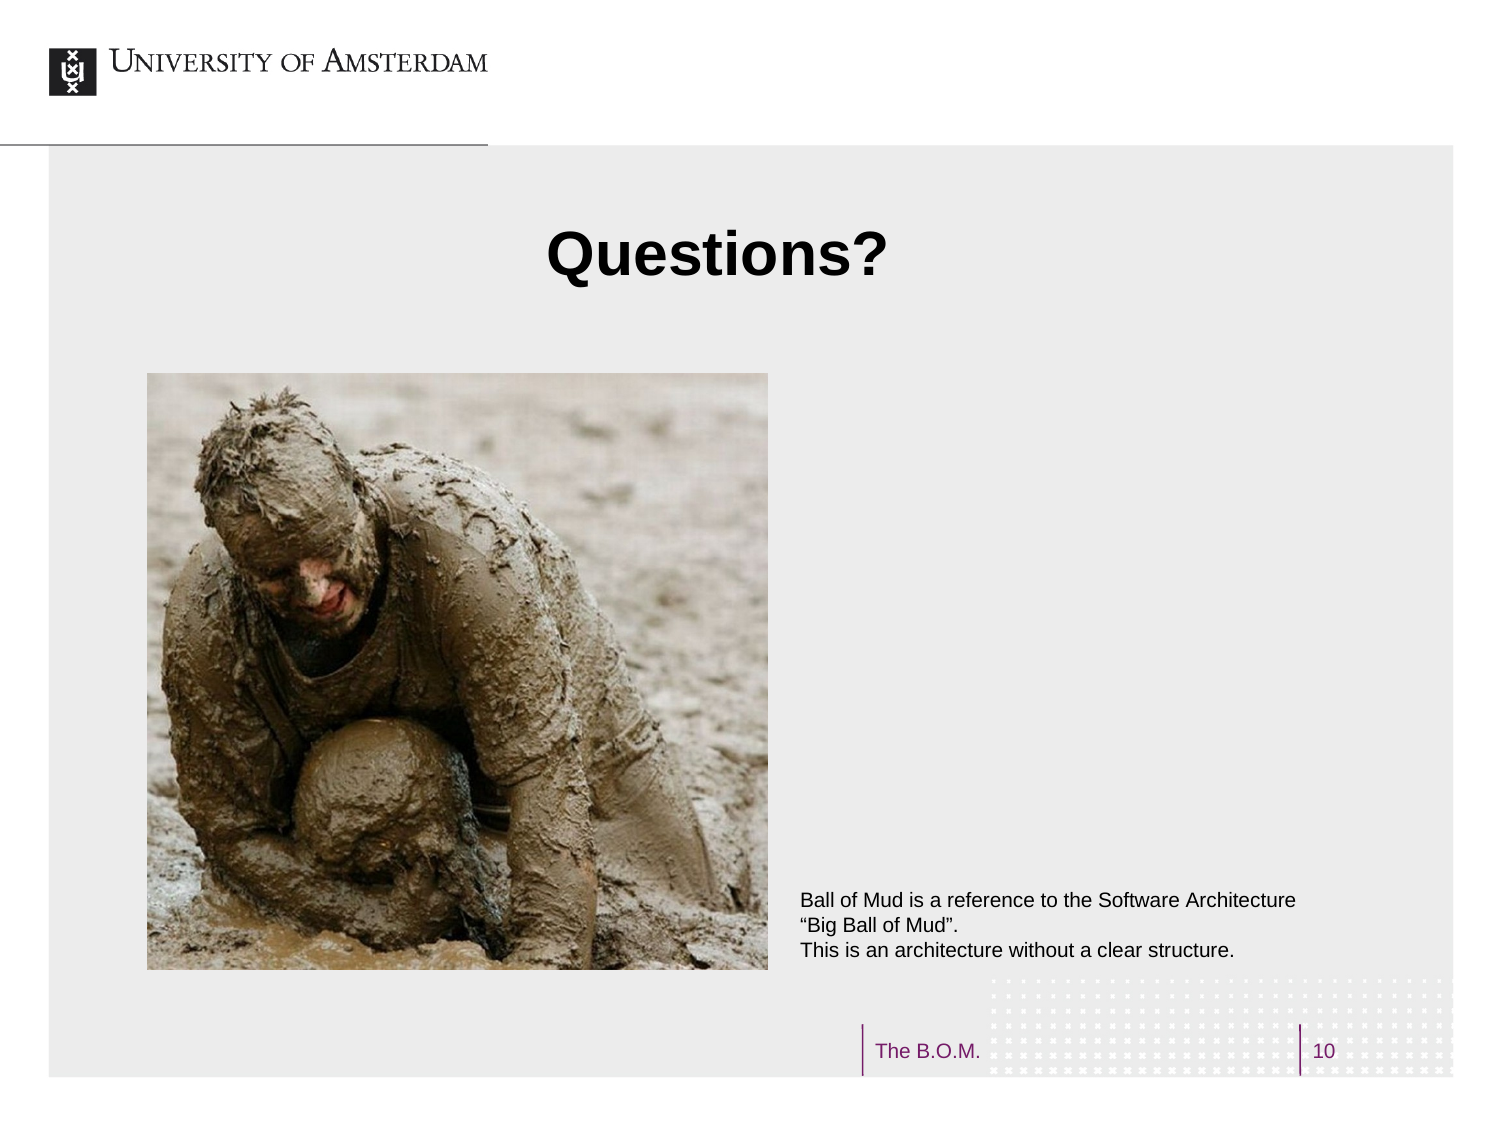

Questions?
Ball of Mud is a reference to the Software Architecture
“Big Ball of Mud”.
This is an architecture without a clear structure.
The B.O.M.